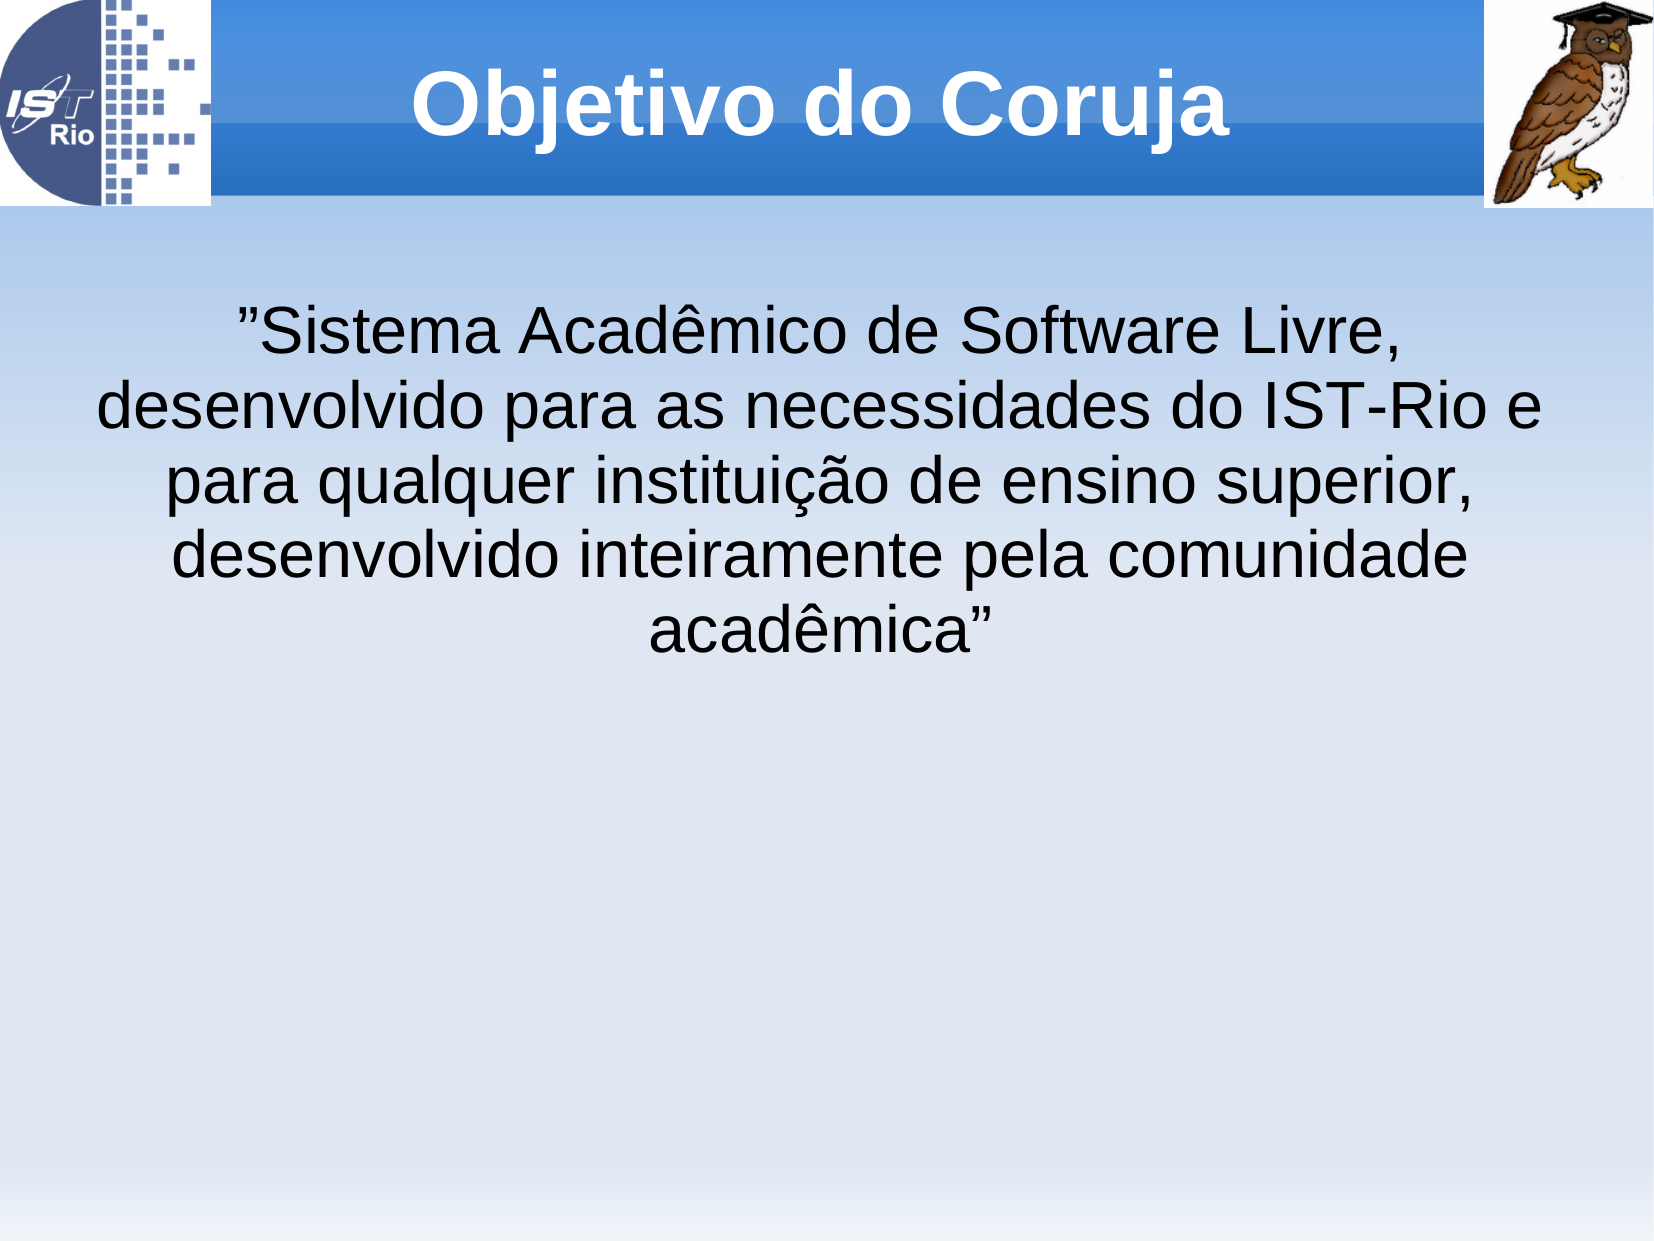

”Sistema Acadêmico de Software Livre, desenvolvido para as necessidades do IST-Rio e para qualquer instituição de ensino superior, desenvolvido inteiramente pela comunidade acadêmica”
# Objetivo do Coruja